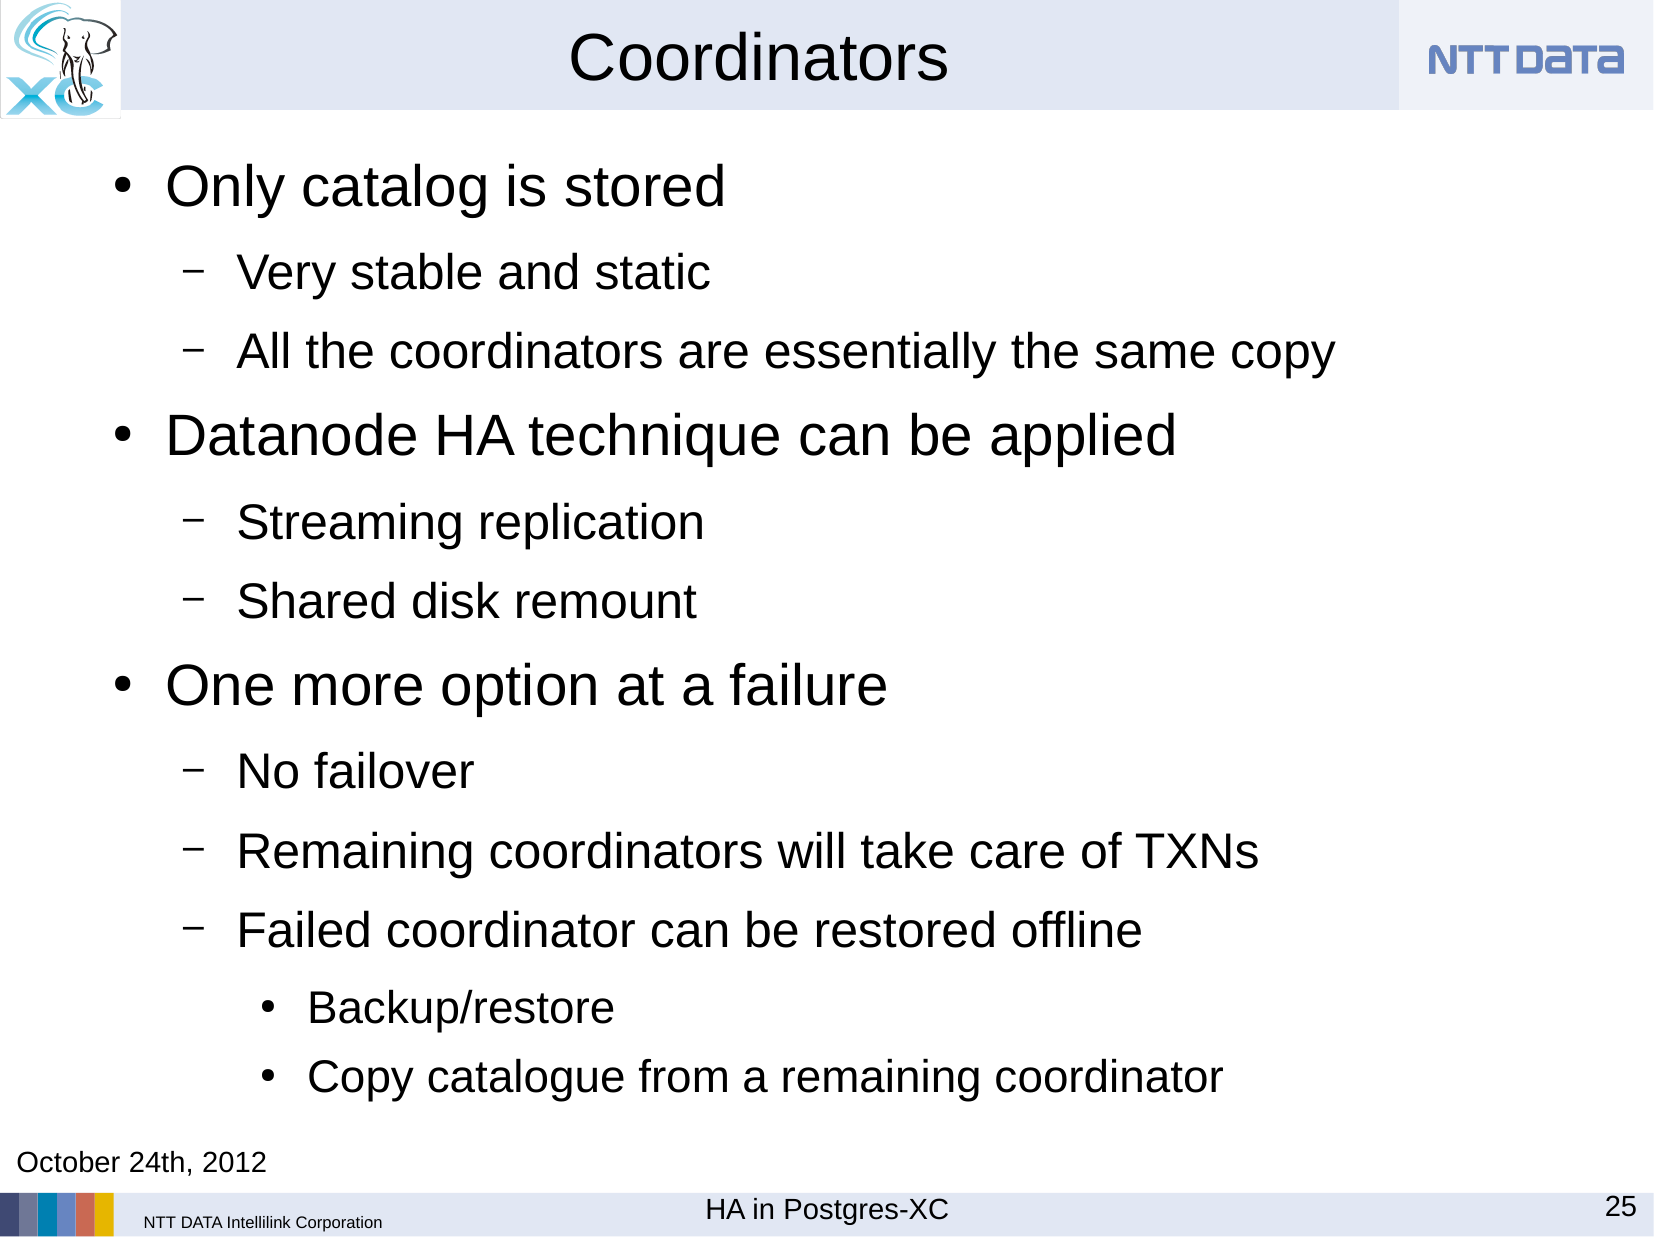

# Coordinators
Only catalog is stored
Very stable and static
All the coordinators are essentially the same copy
Datanode HA technique can be applied
Streaming replication
Shared disk remount
One more option at a failure
No failover
Remaining coordinators will take care of TXNs
Failed coordinator can be restored offline
Backup/restore
Copy catalogue from a remaining coordinator
October 24th, 2012
25
HA in Postgres-XC